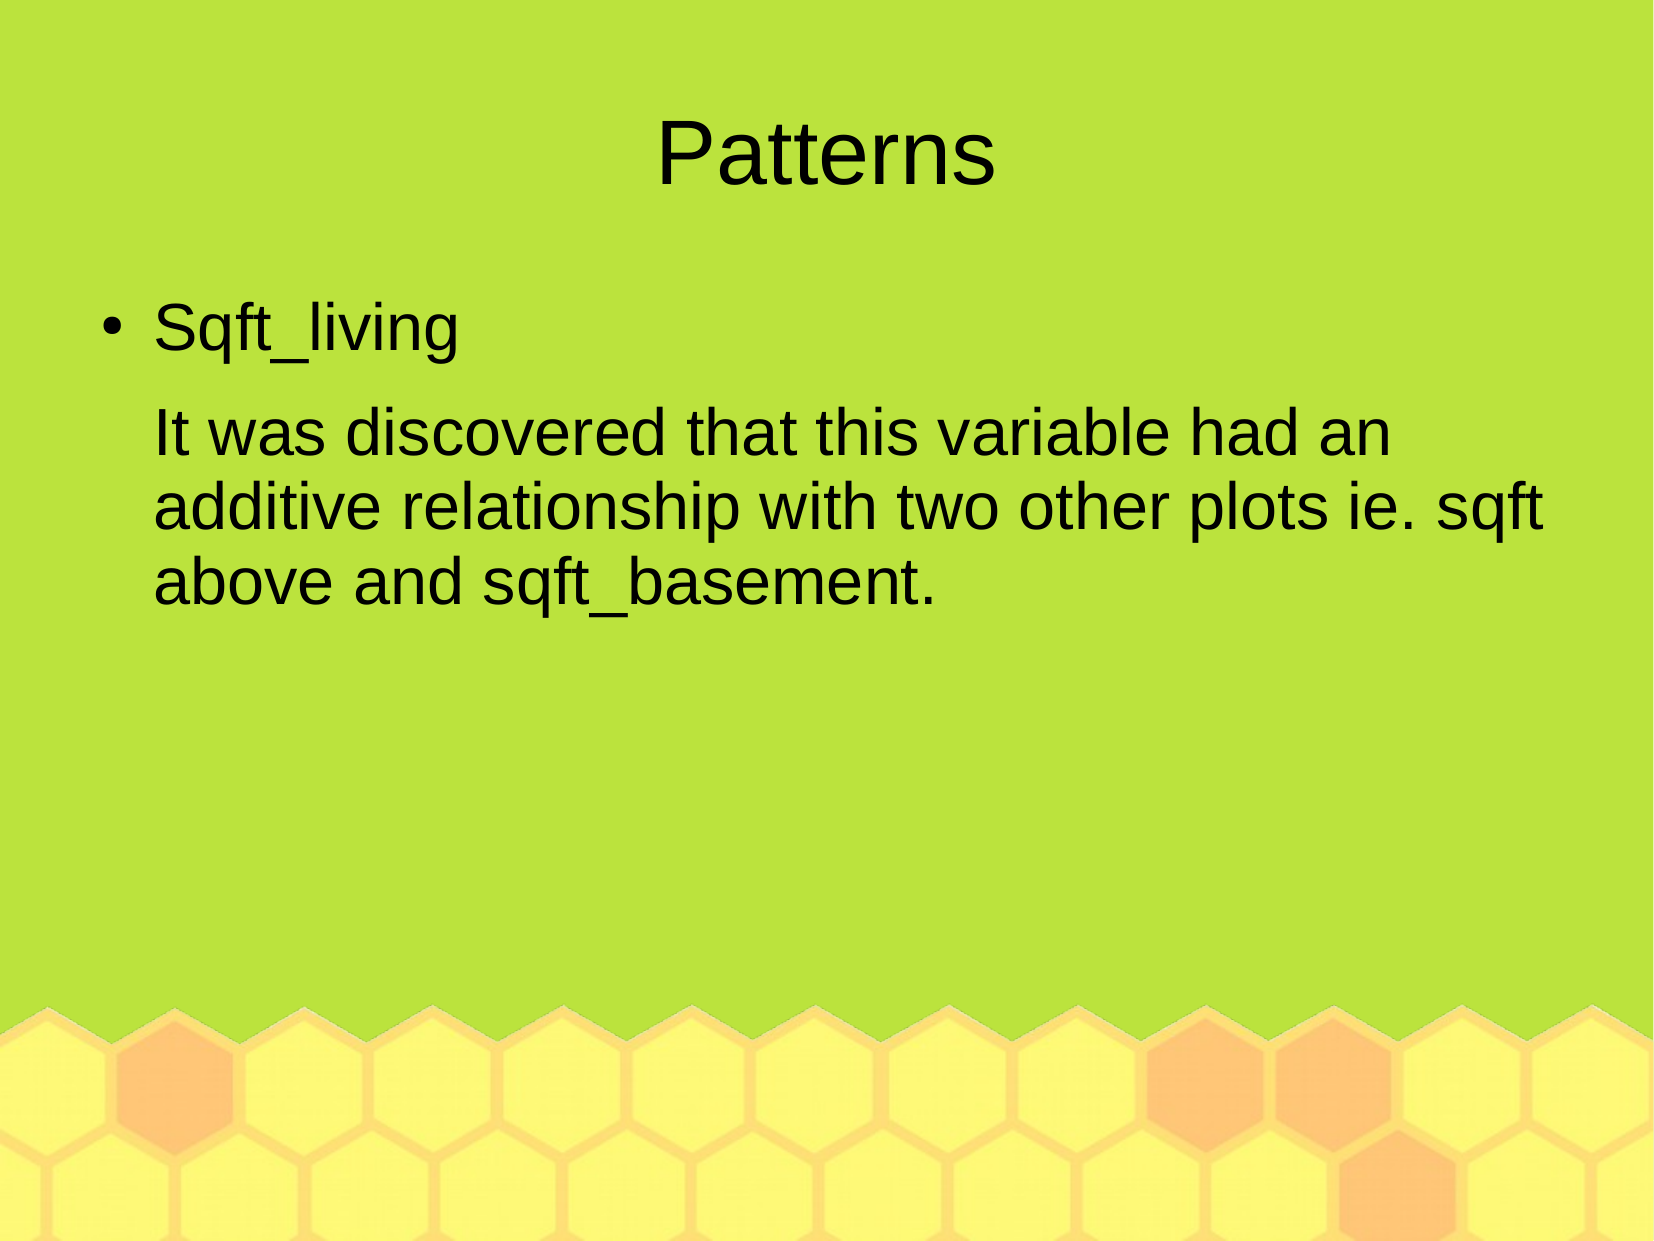

# Patterns
Sqft_living
It was discovered that this variable had an additive relationship with two other plots ie. sqft above and sqft_basement.